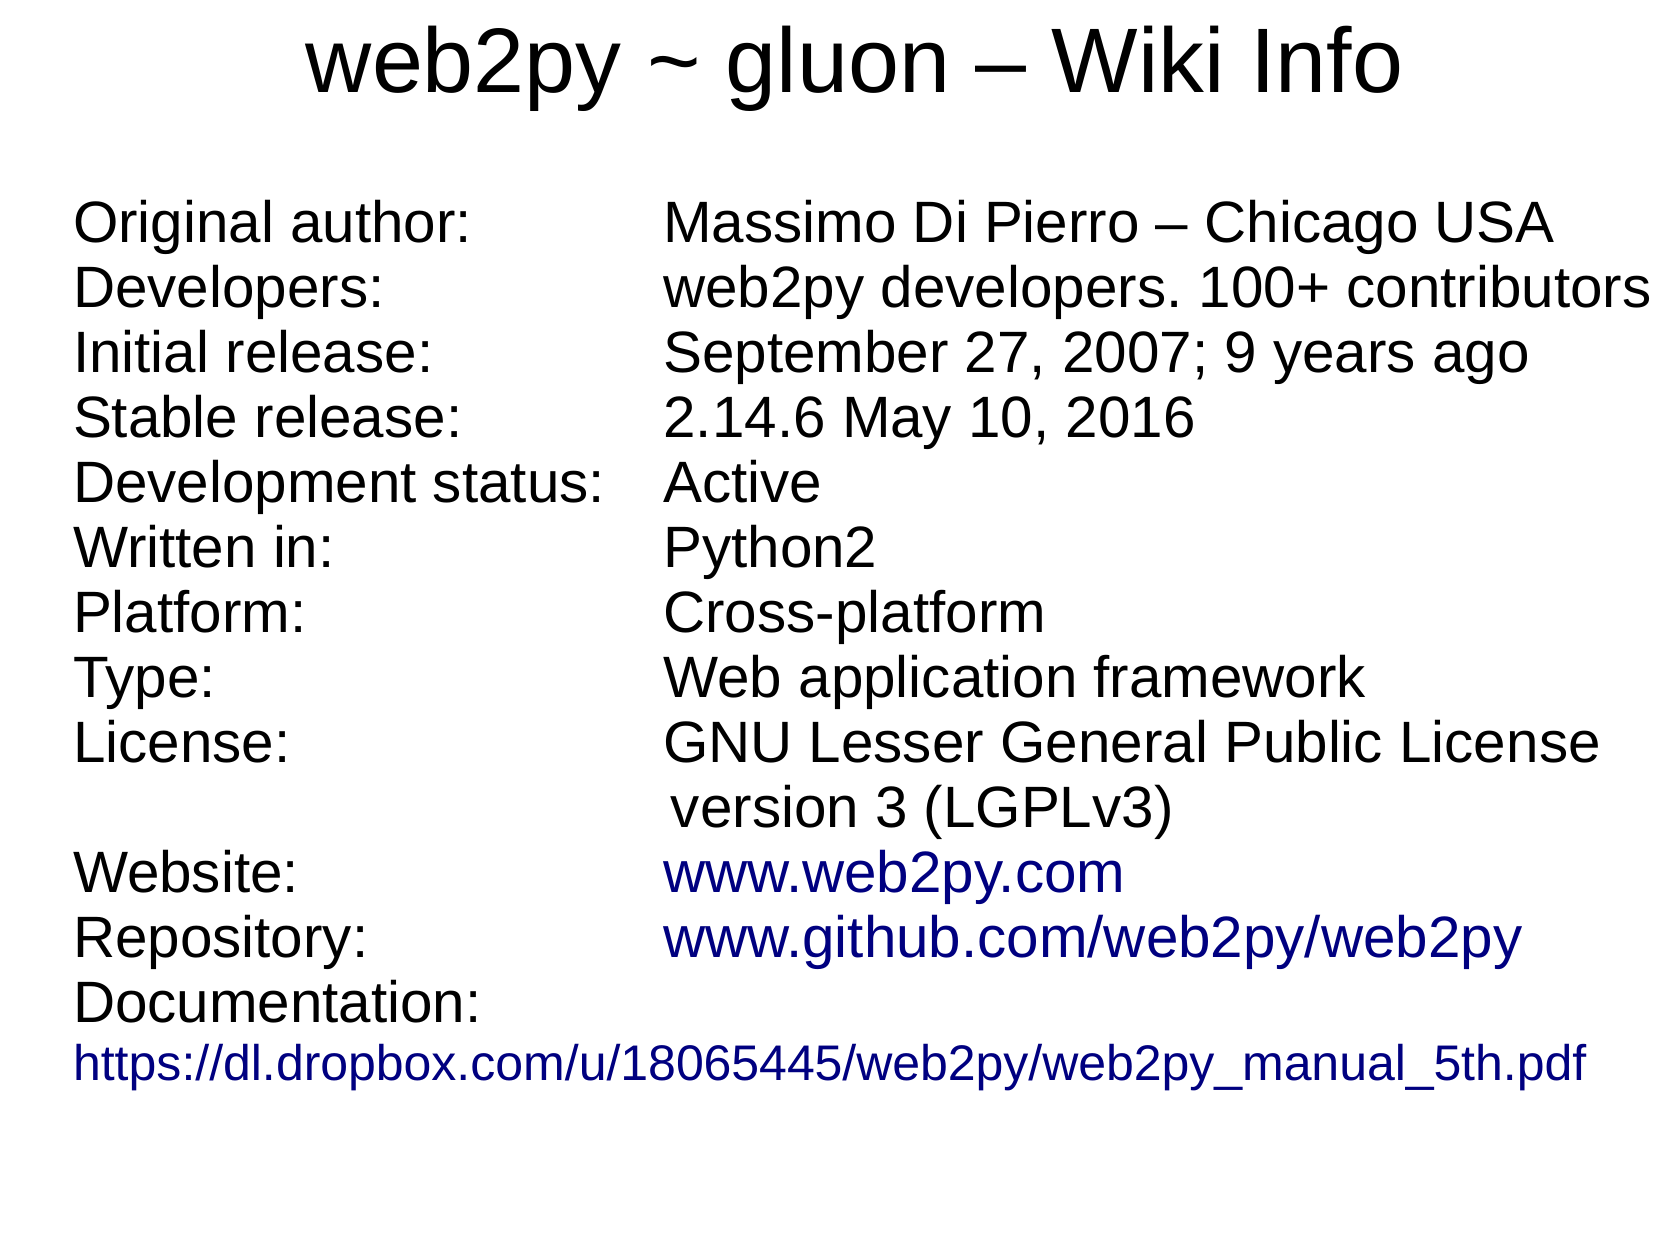

# web2py ~ gluon – Wiki Info
Original author: 			Massimo Di Pierro – Chicago USA
Developers: 				web2py developers. 100+ contributors
Initial release: 			September 27, 2007; 9 years ago
Stable release: 			2.14.6 May 10, 2016
Development status:	Active
Written in: 					Python2
Platform: 					Cross-platform
Type:							Web application framework
License: 					GNU Lesser General Public License
							 version 3 (LGPLv3)
Website:					www.web2py.com
Repository:				www.github.com/web2py/web2py
Documentation: https://dl.dropbox.com/u/18065445/web2py/web2py_manual_5th.pdf